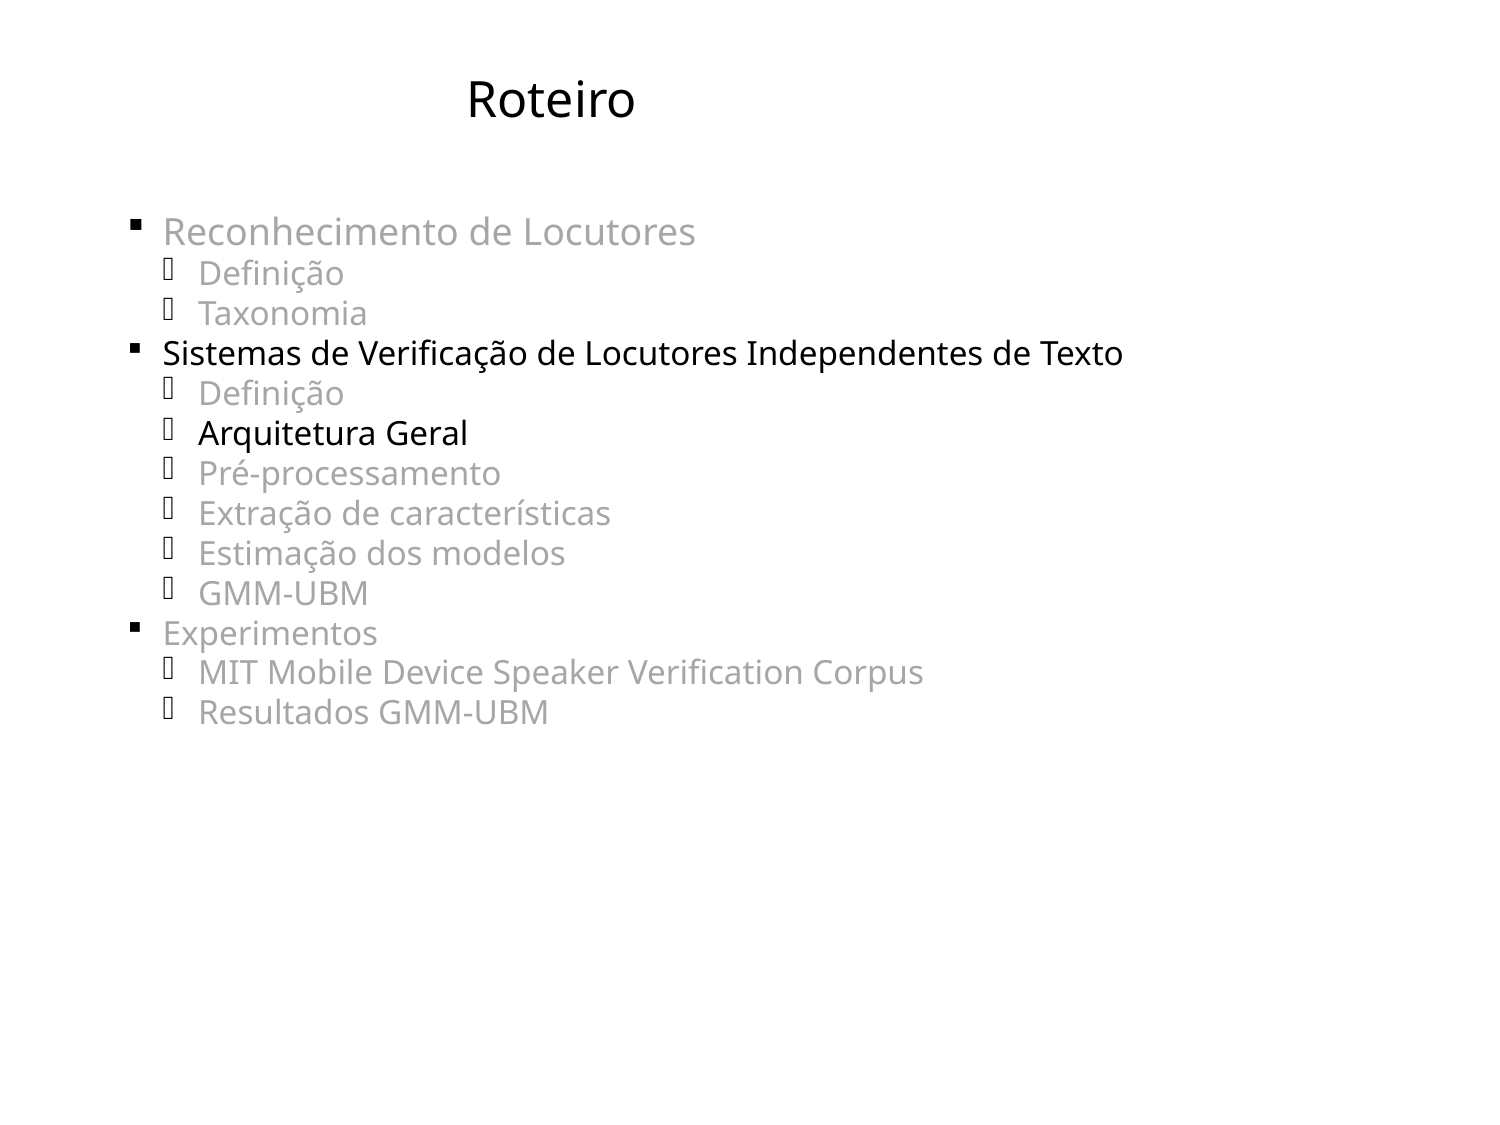

Roteiro
Reconhecimento de Locutores
Definição
Taxonomia
Sistemas de Verificação de Locutores Independentes de Texto
Definição
Arquitetura Geral
Pré-processamento
Extração de características
Estimação dos modelos
GMM-UBM
Experimentos
MIT Mobile Device Speaker Verification Corpus
Resultados GMM-UBM